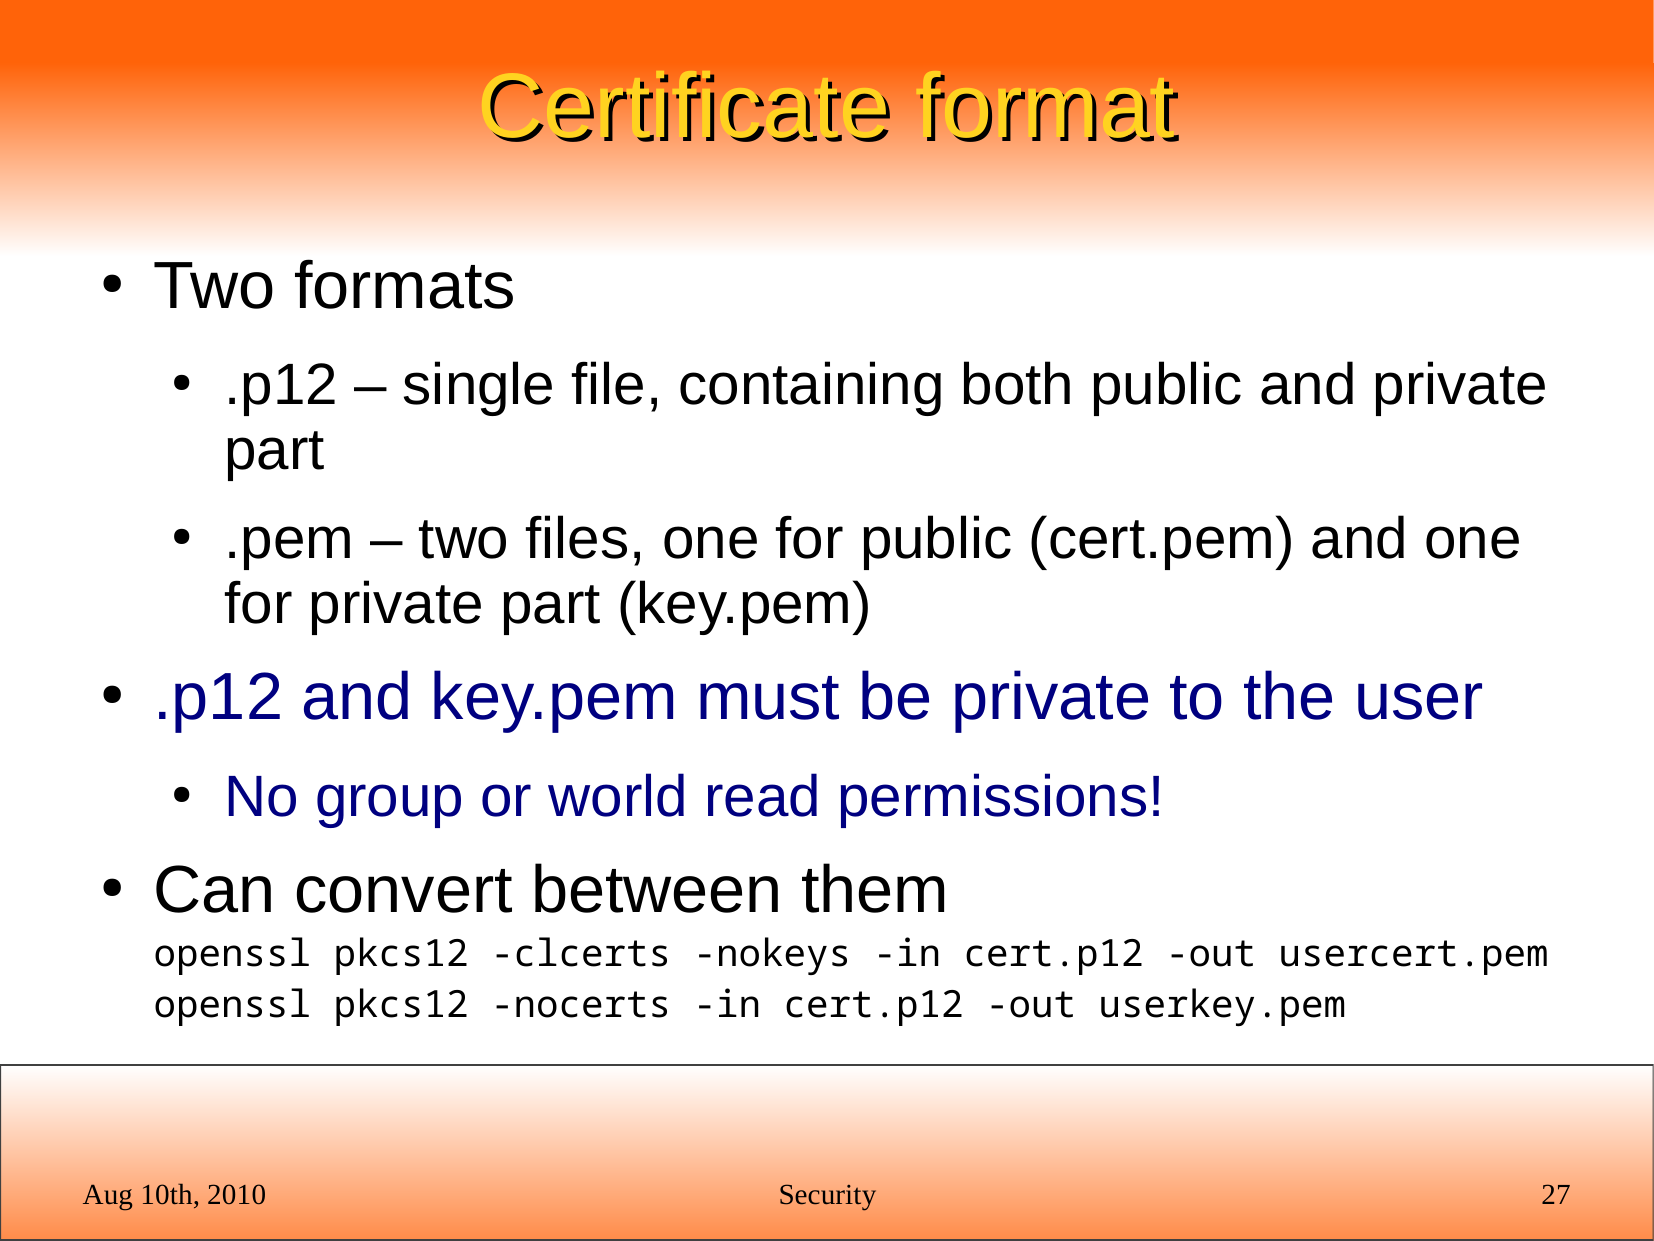

# Certificate format
Two formats
.p12 – single file, containing both public and private part
.pem – two files, one for public (cert.pem) and one for private part (key.pem)
.p12 and key.pem must be private to the user
No group or world read permissions!
Can convert between them
openssl pkcs12 -clcerts -nokeys -in cert.p12 -out usercert.pem
openssl pkcs12 -nocerts -in cert.p12 -out userkey.pem
Aug 10th, 2010
Security
27